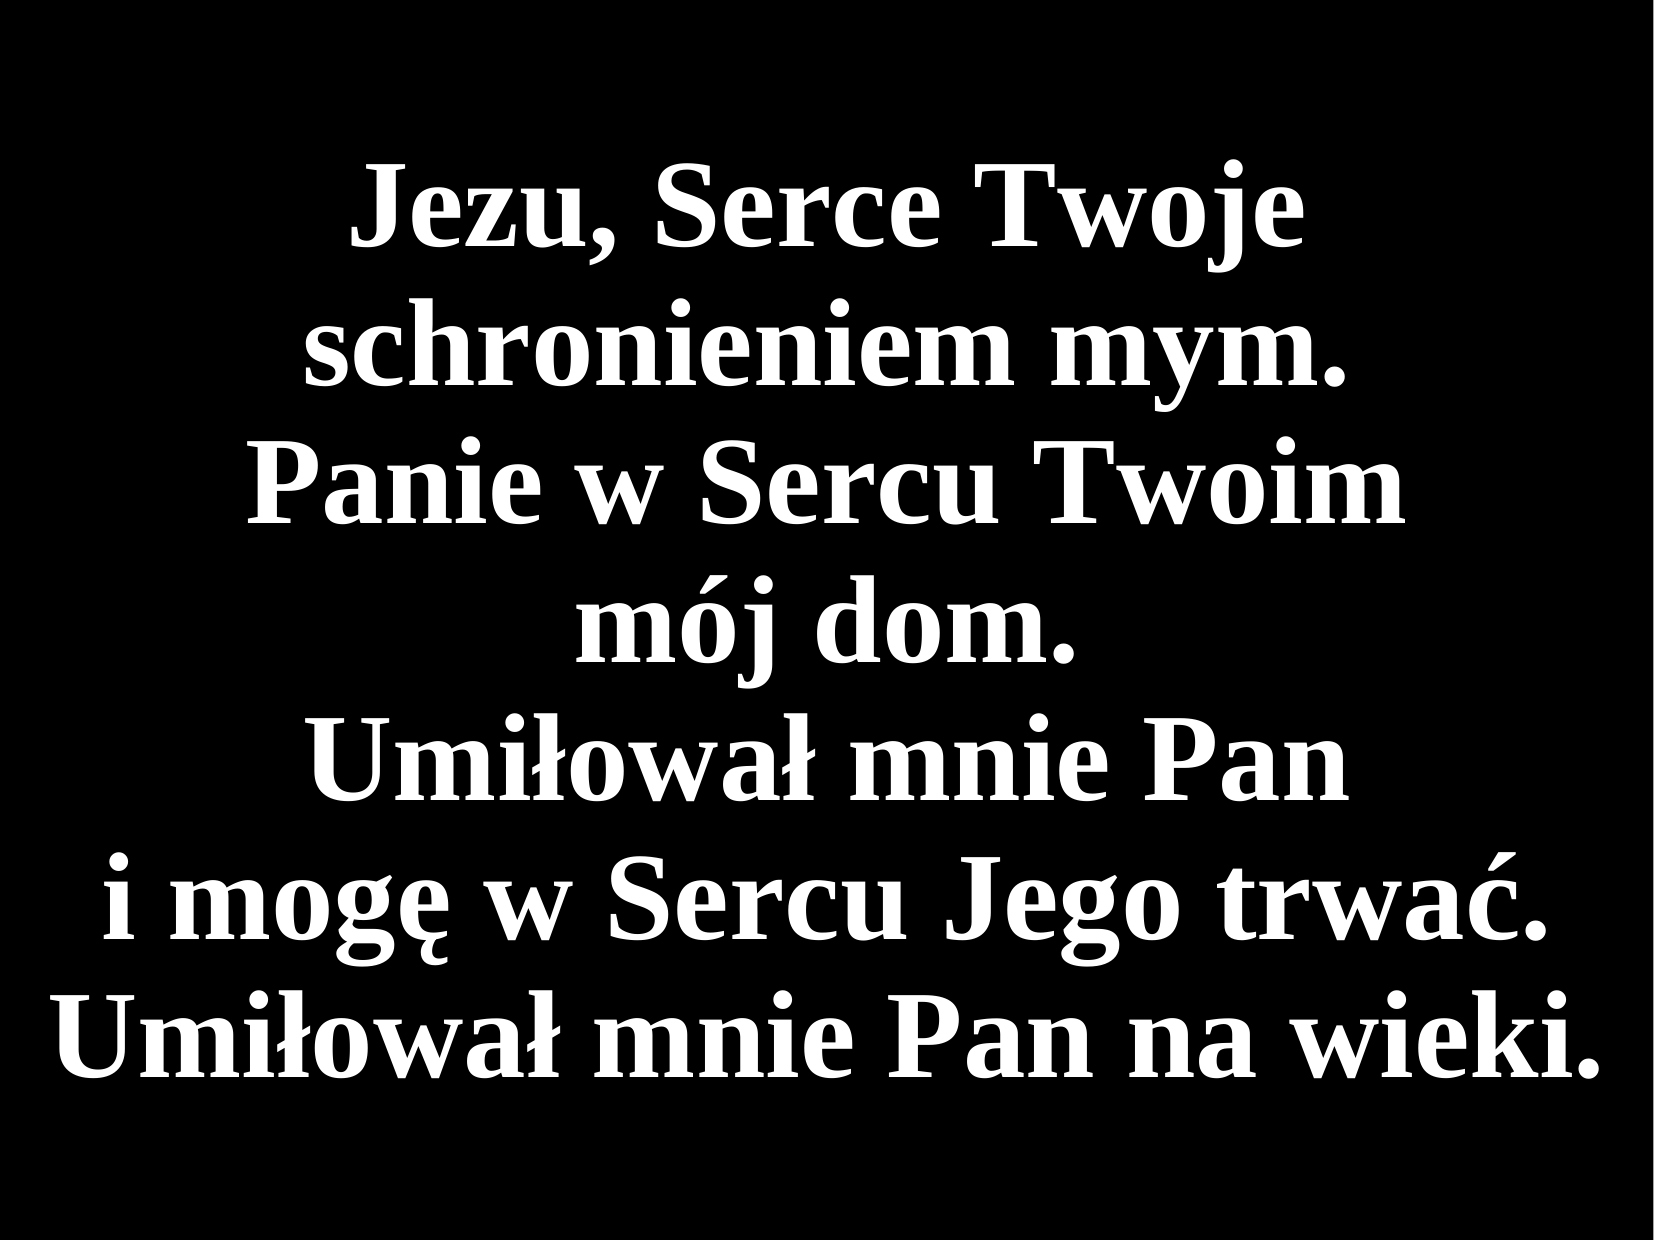

# Jezu, Serce Twoje schronieniem mym. Panie w Sercu Twoim mój dom. Umiłował mnie Pan i mogę w Sercu Jego trwać. Umiłował mnie Pan na wieki.